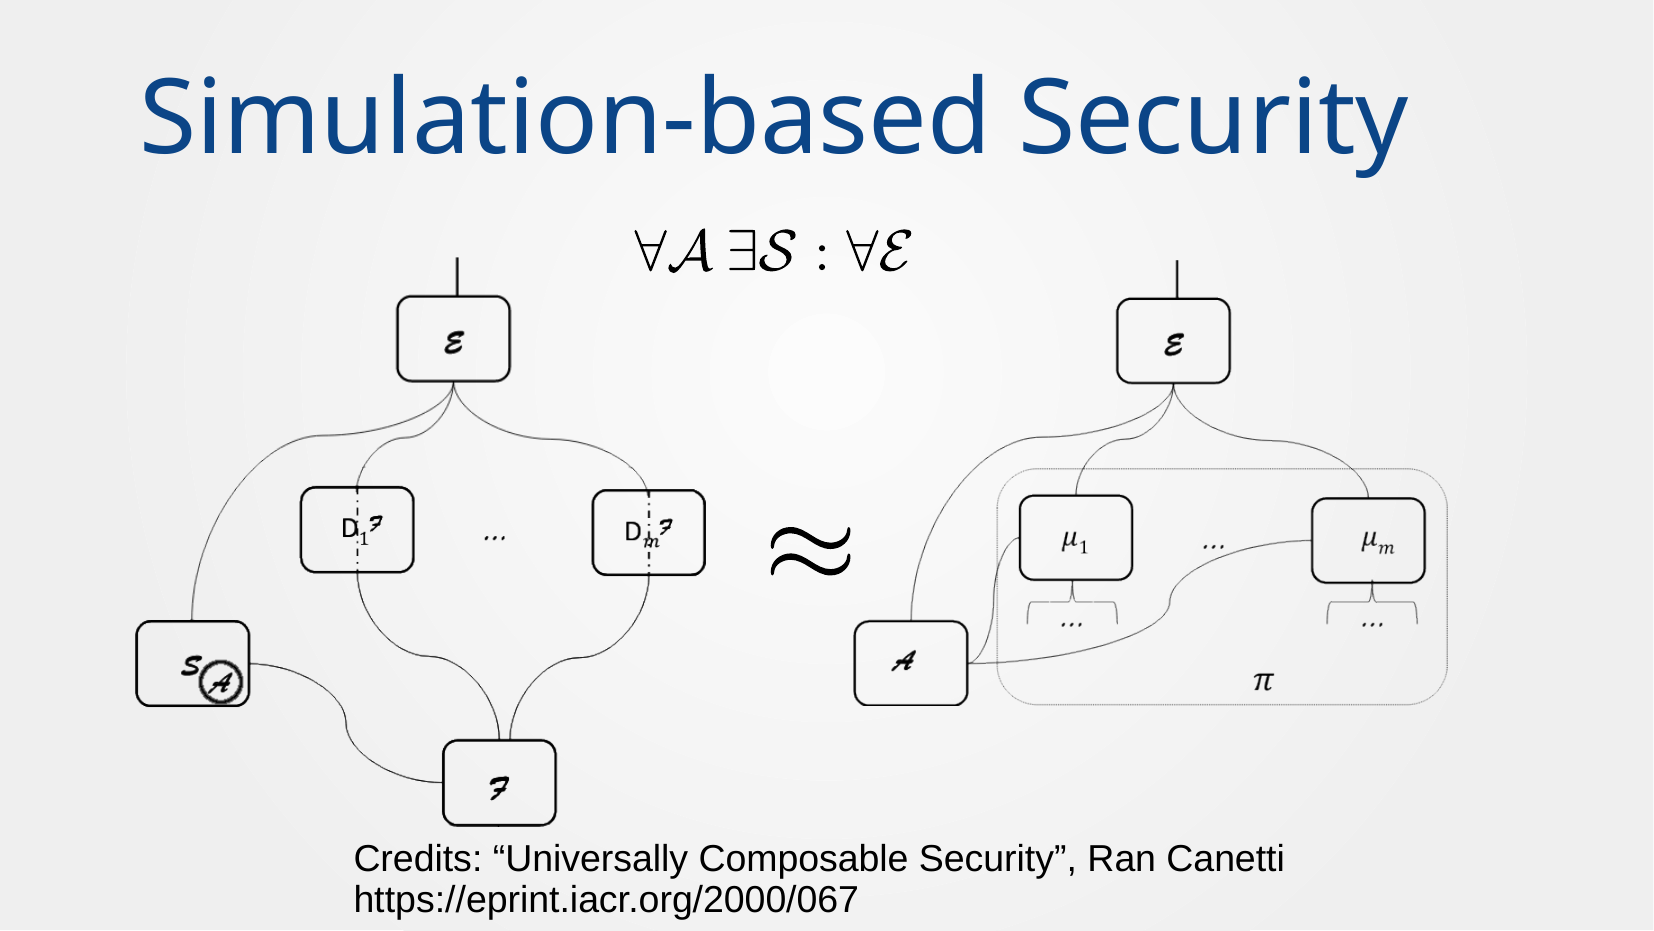

# Simulation-based Security
Credits: “Universally Composable Security”, Ran Canetti https://eprint.iacr.org/2000/067